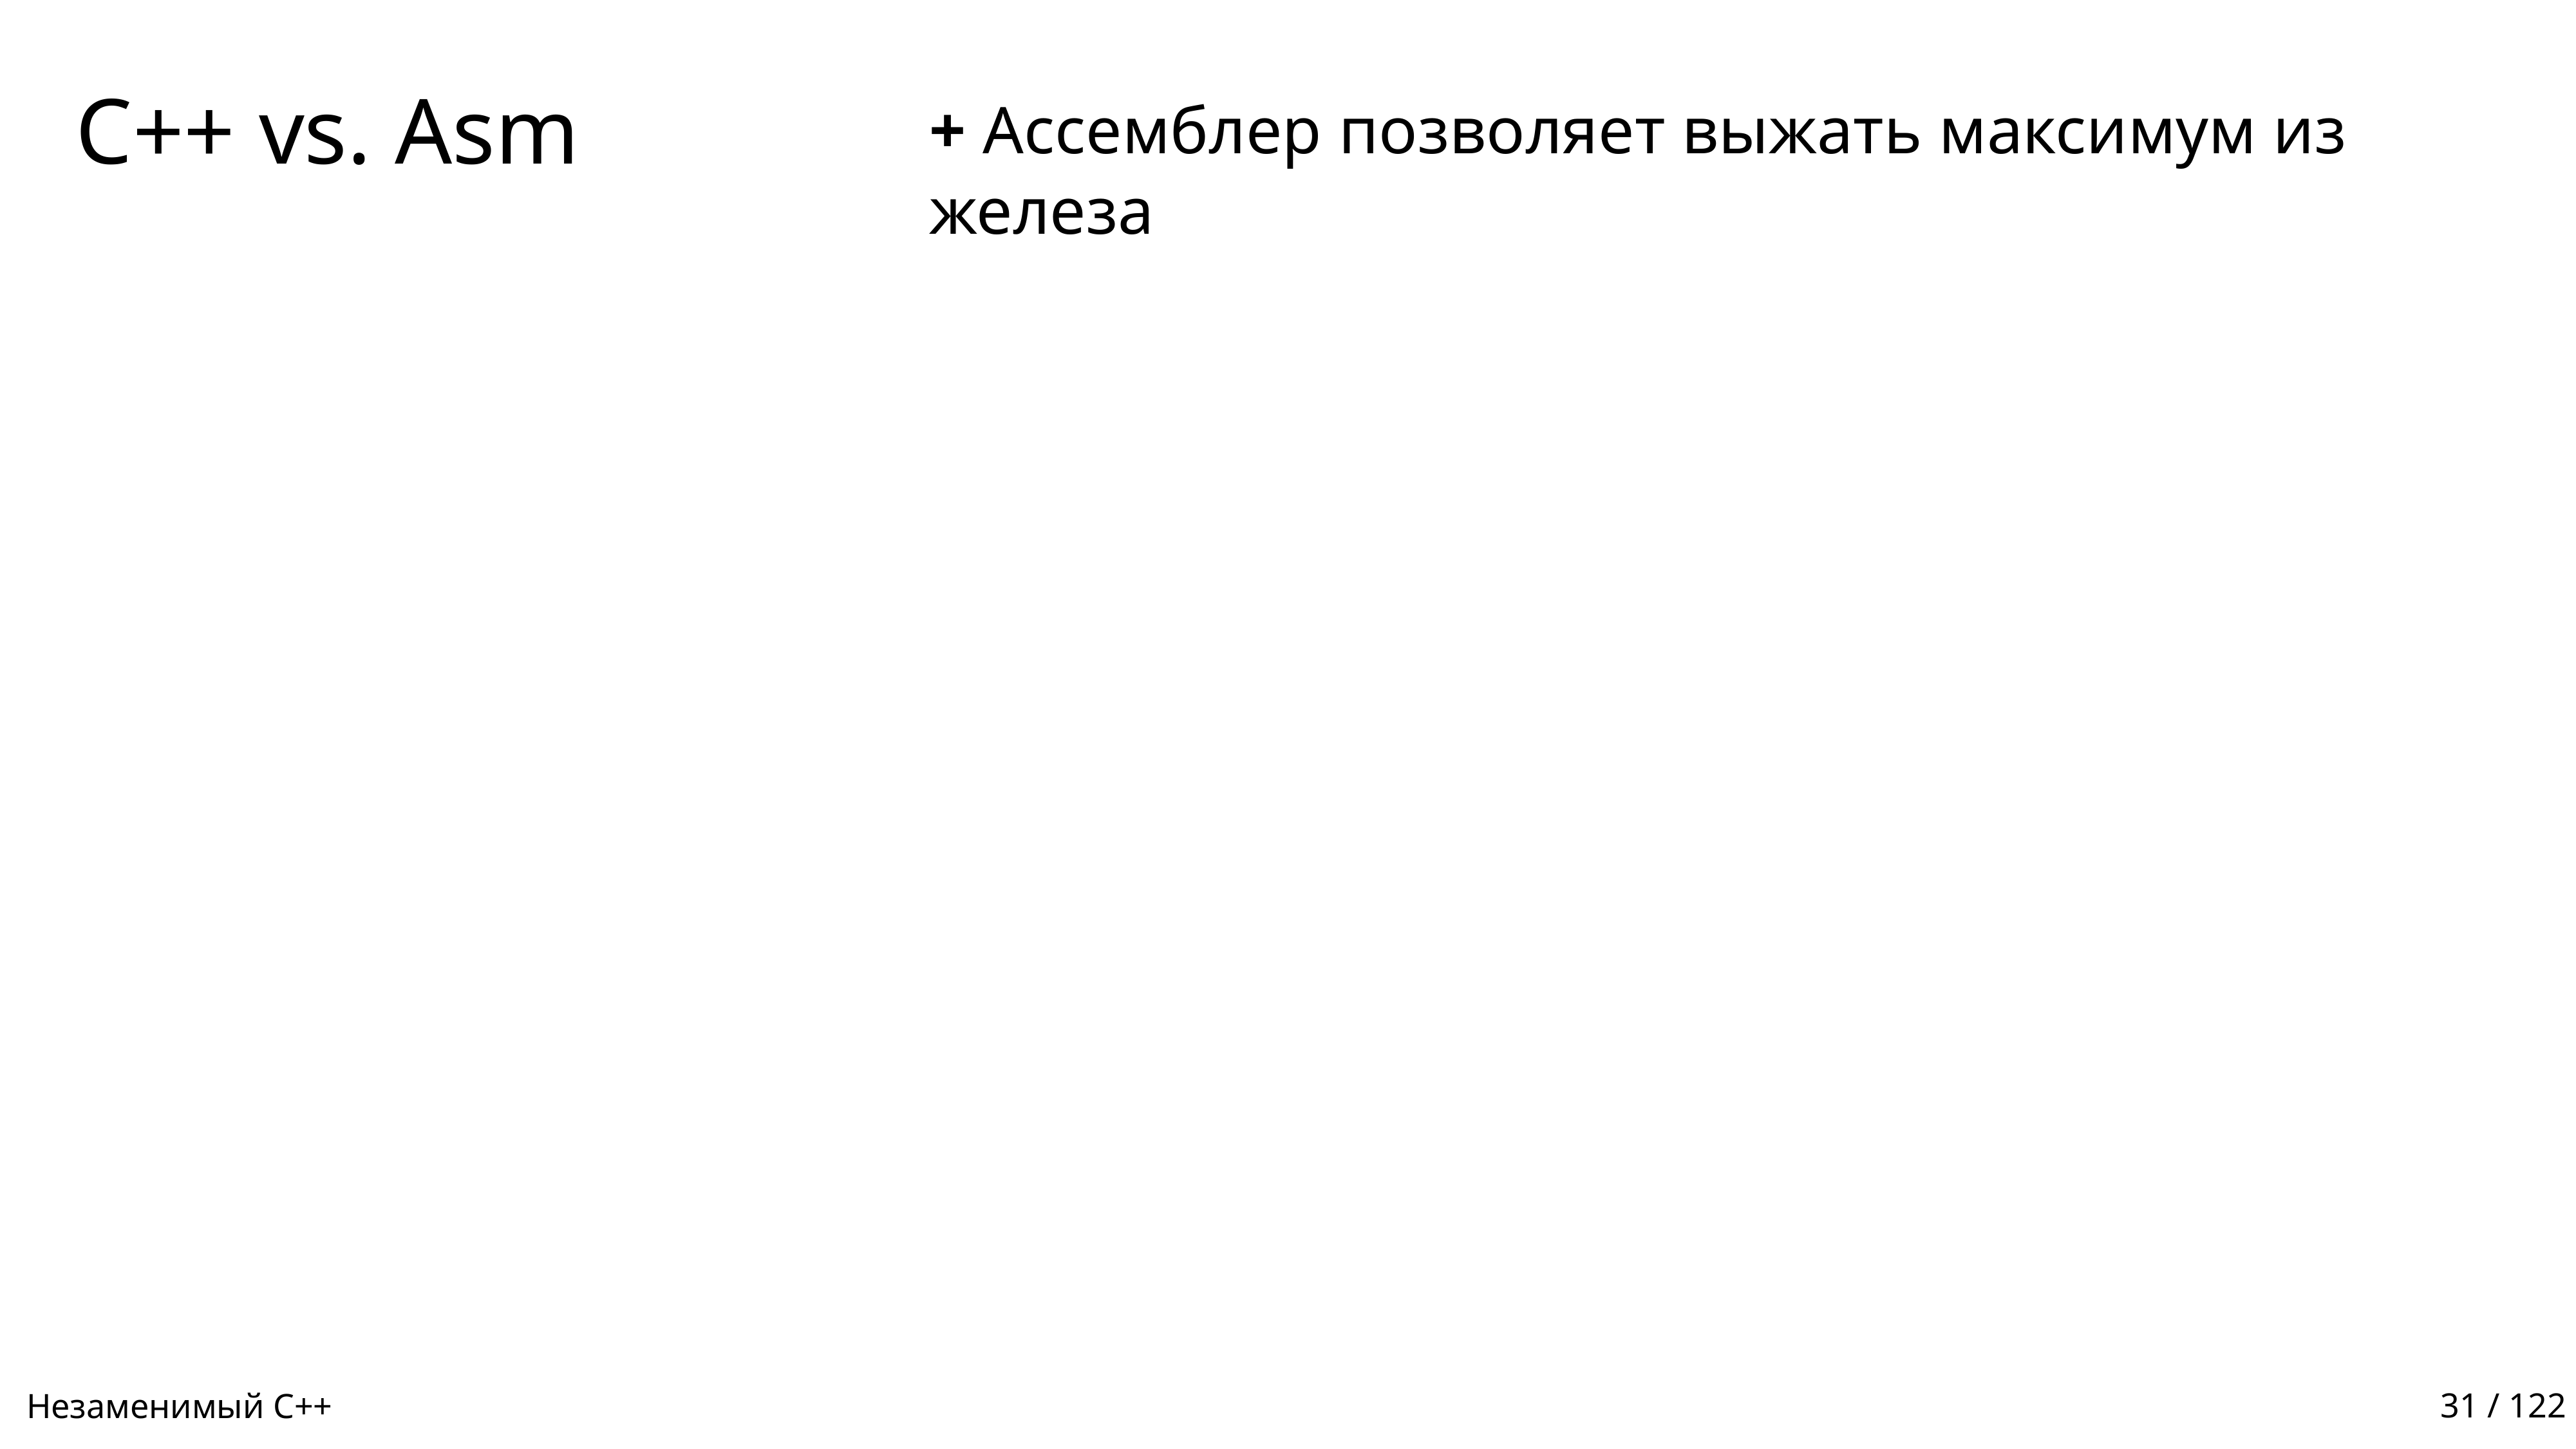

# C++ vs. Asm
+ Ассемблер позволяет выжать максимум из железа
Незаменимый C++